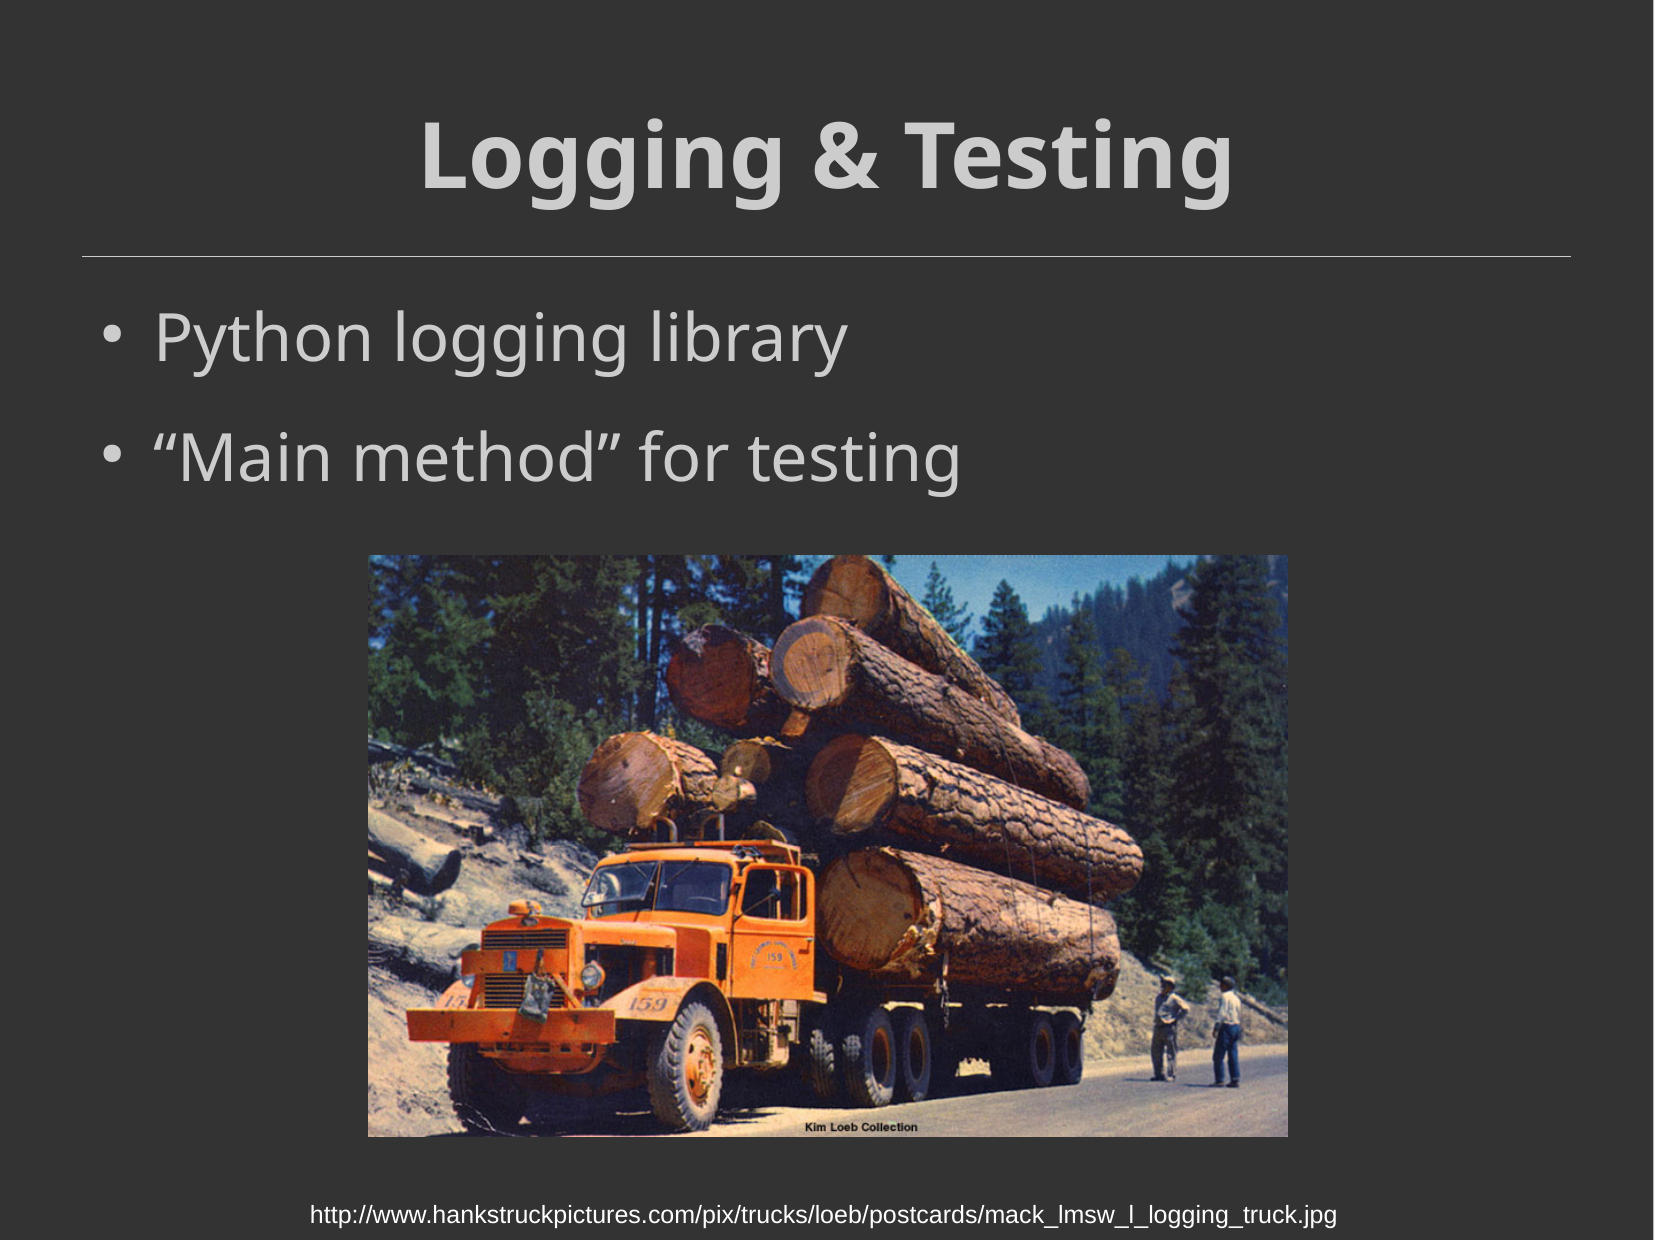

# Logging & Testing
Python logging library
“Main method” for testing
http://www.hankstruckpictures.com/pix/trucks/loeb/postcards/mack_lmsw_l_logging_truck.jpg